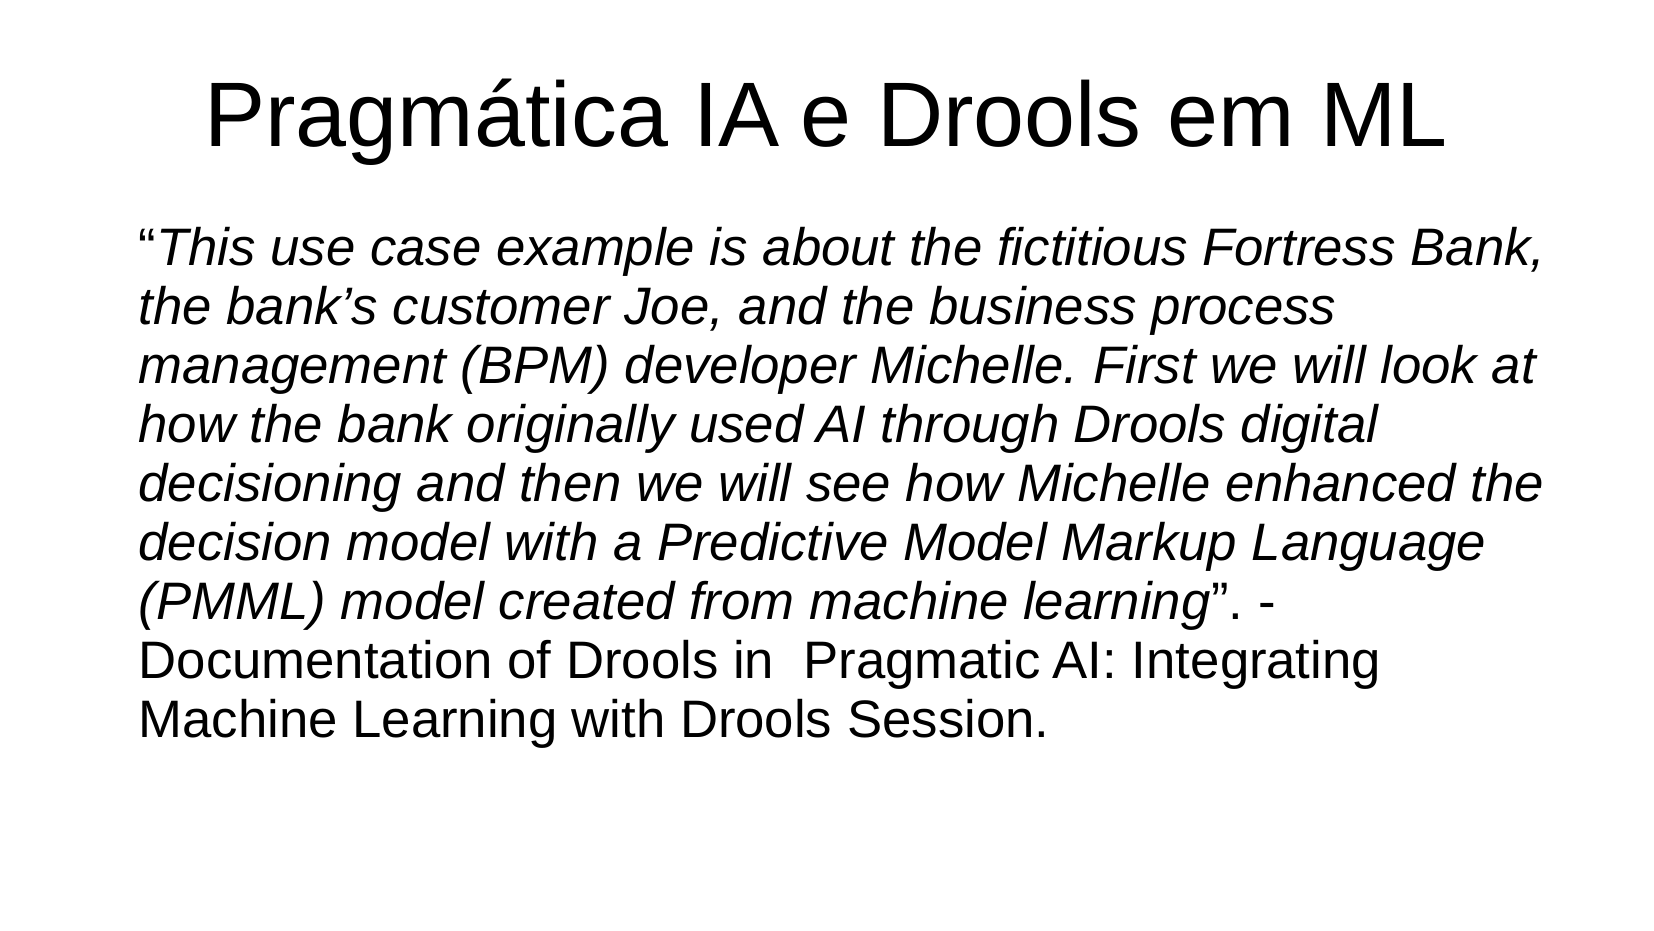

# Pragmática IA e Drools em ML
“This use case example is about the fictitious Fortress Bank, the bank’s customer Joe, and the business process management (BPM) developer Michelle. First we will look at how the bank originally used AI through Drools digital decisioning and then we will see how Michelle enhanced the decision model with a Predictive Model Markup Language (PMML) model created from machine learning”. - Documentation of Drools in Pragmatic AI: Integrating Machine Learning with Drools Session.